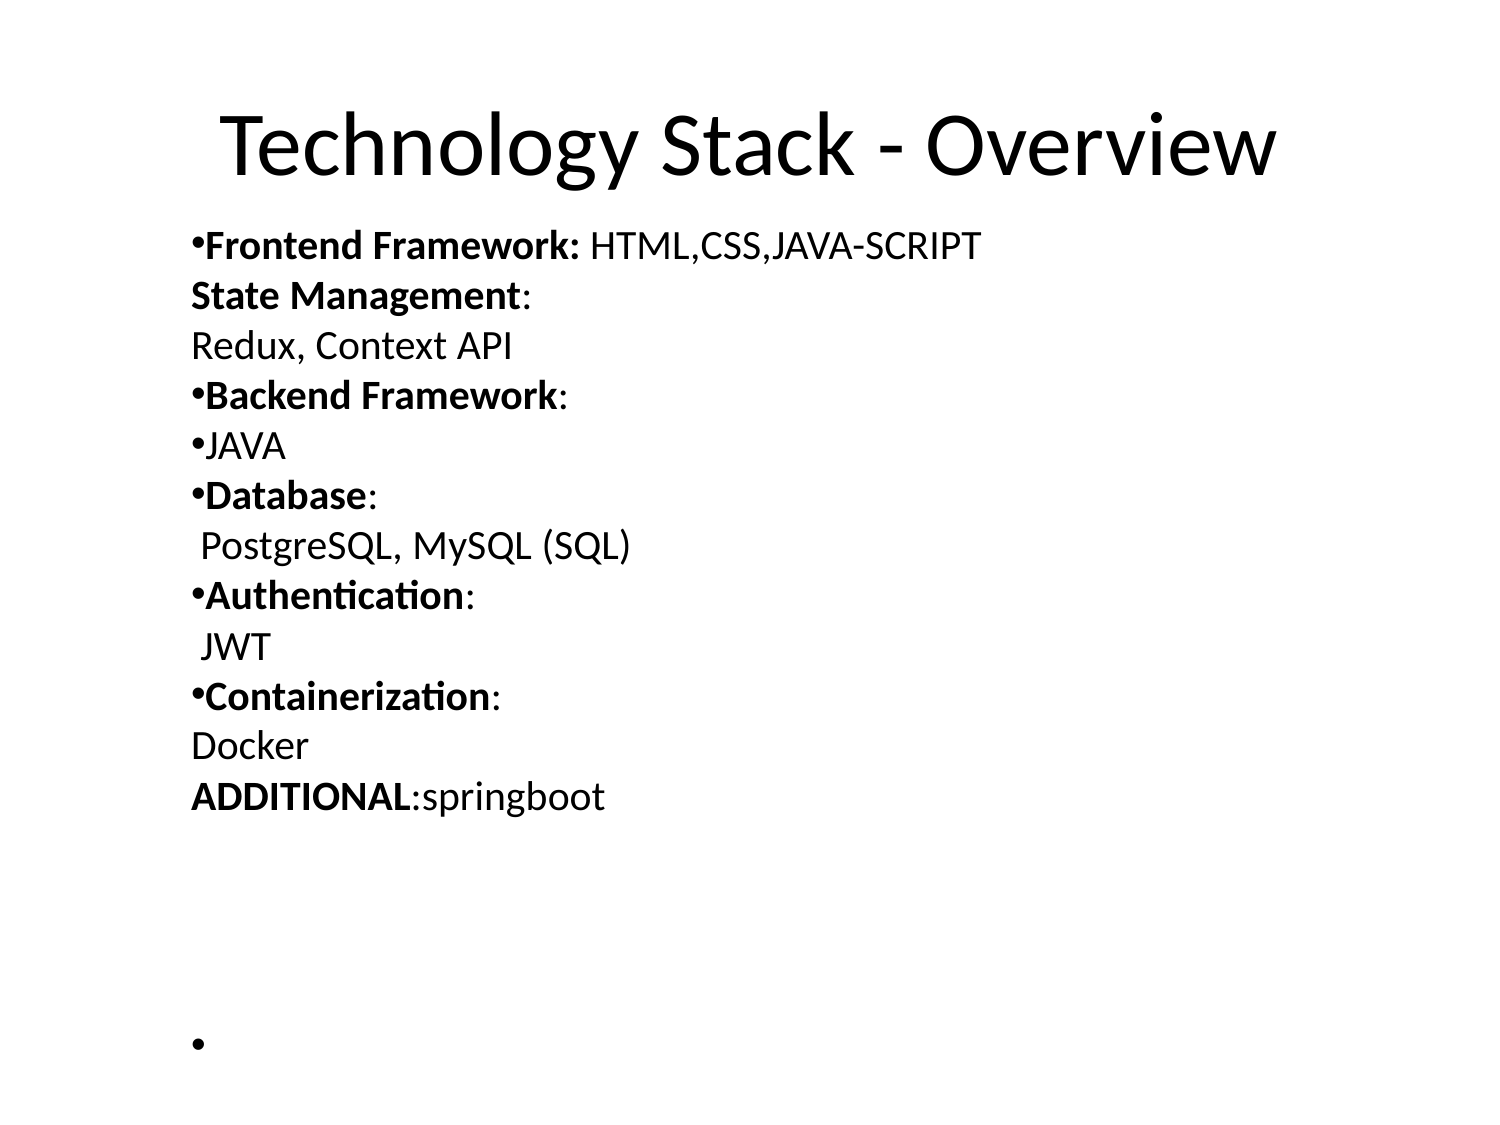

# Technology Stack - Overview
Frontend Framework: HTML,CSS,JAVA-SCRIPT
State Management:
Redux, Context API
Backend Framework:
JAVA
Database:
 PostgreSQL, MySQL (SQL)
Authentication:
 JWT
Containerization:
Docker
ADDITIONAL:springboot